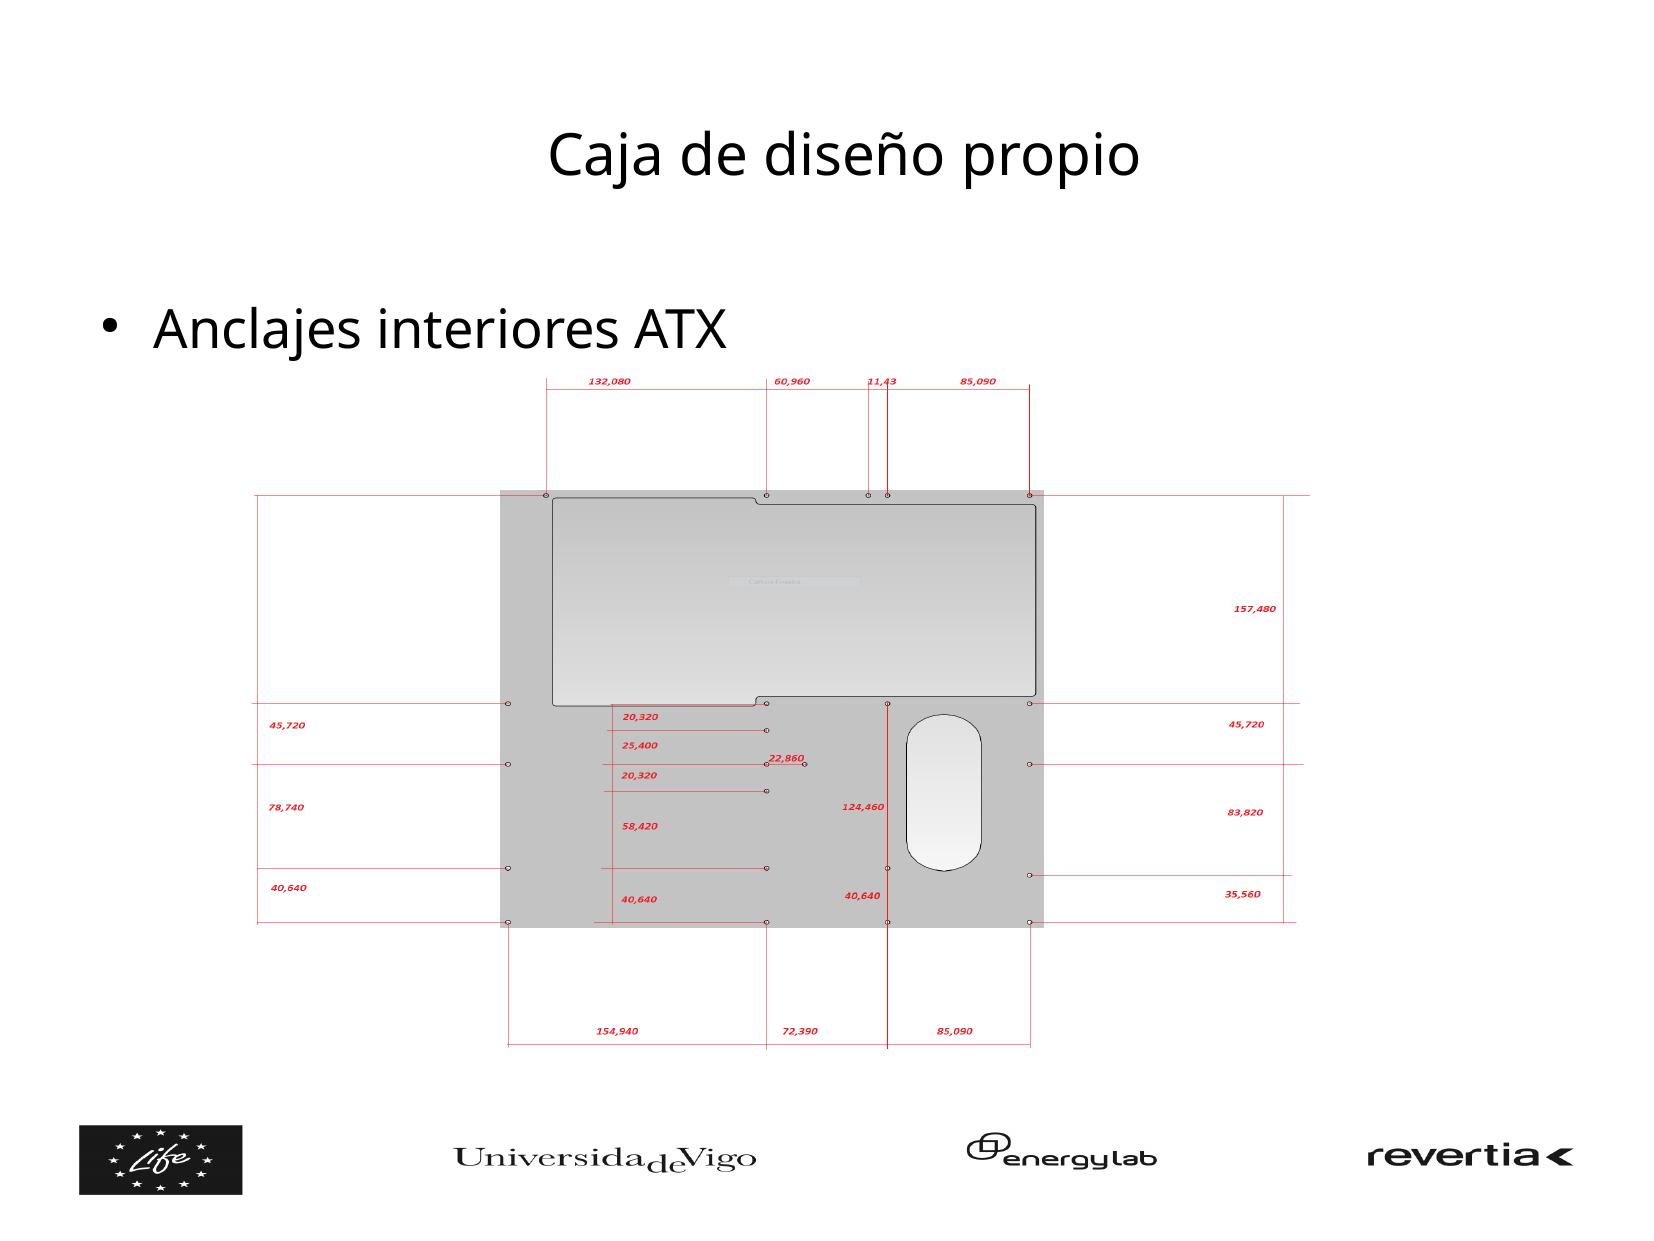

# Caja de diseño propio
Anclajes interiores ATX